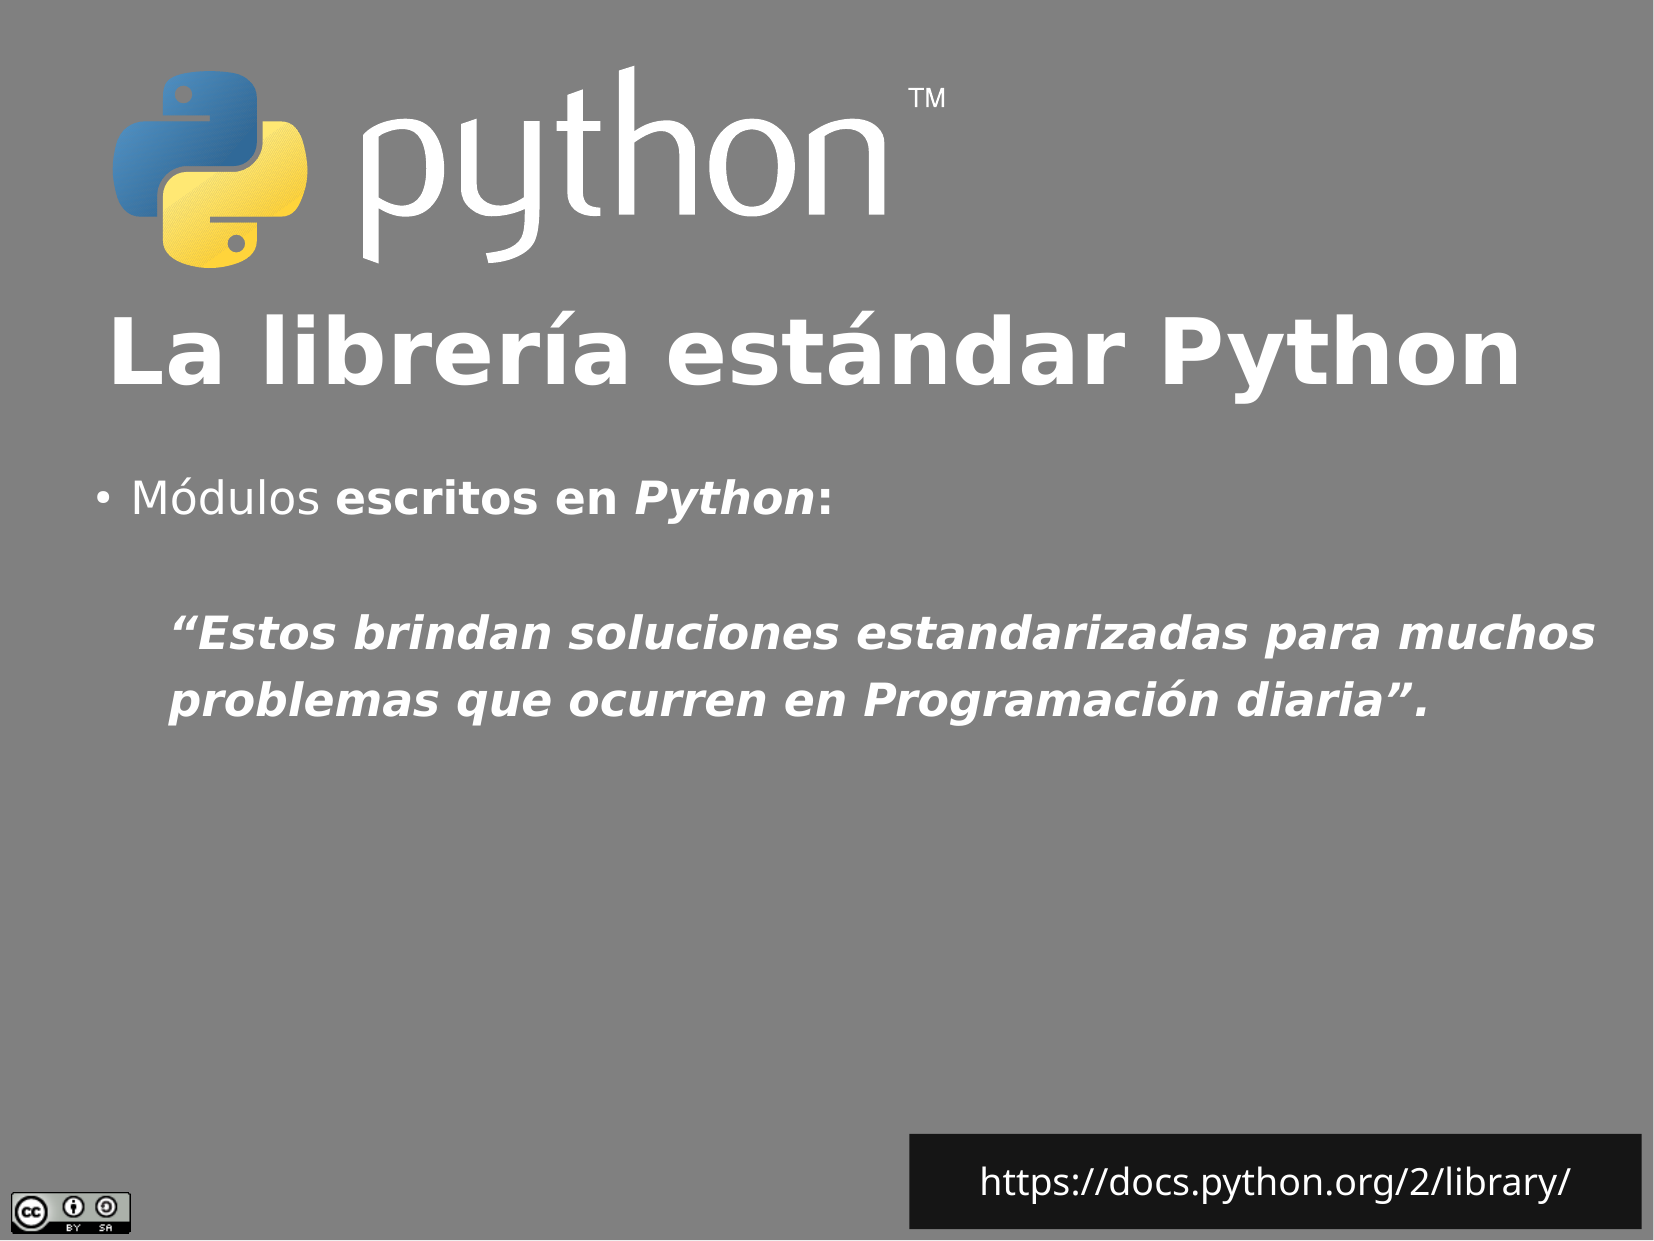

La librería estándar Python
Módulos escritos en Python:
“Estos brindan soluciones estandarizadas para muchos
problemas que ocurren en Programación diaria”.
# https://docs.python.org/2/library/